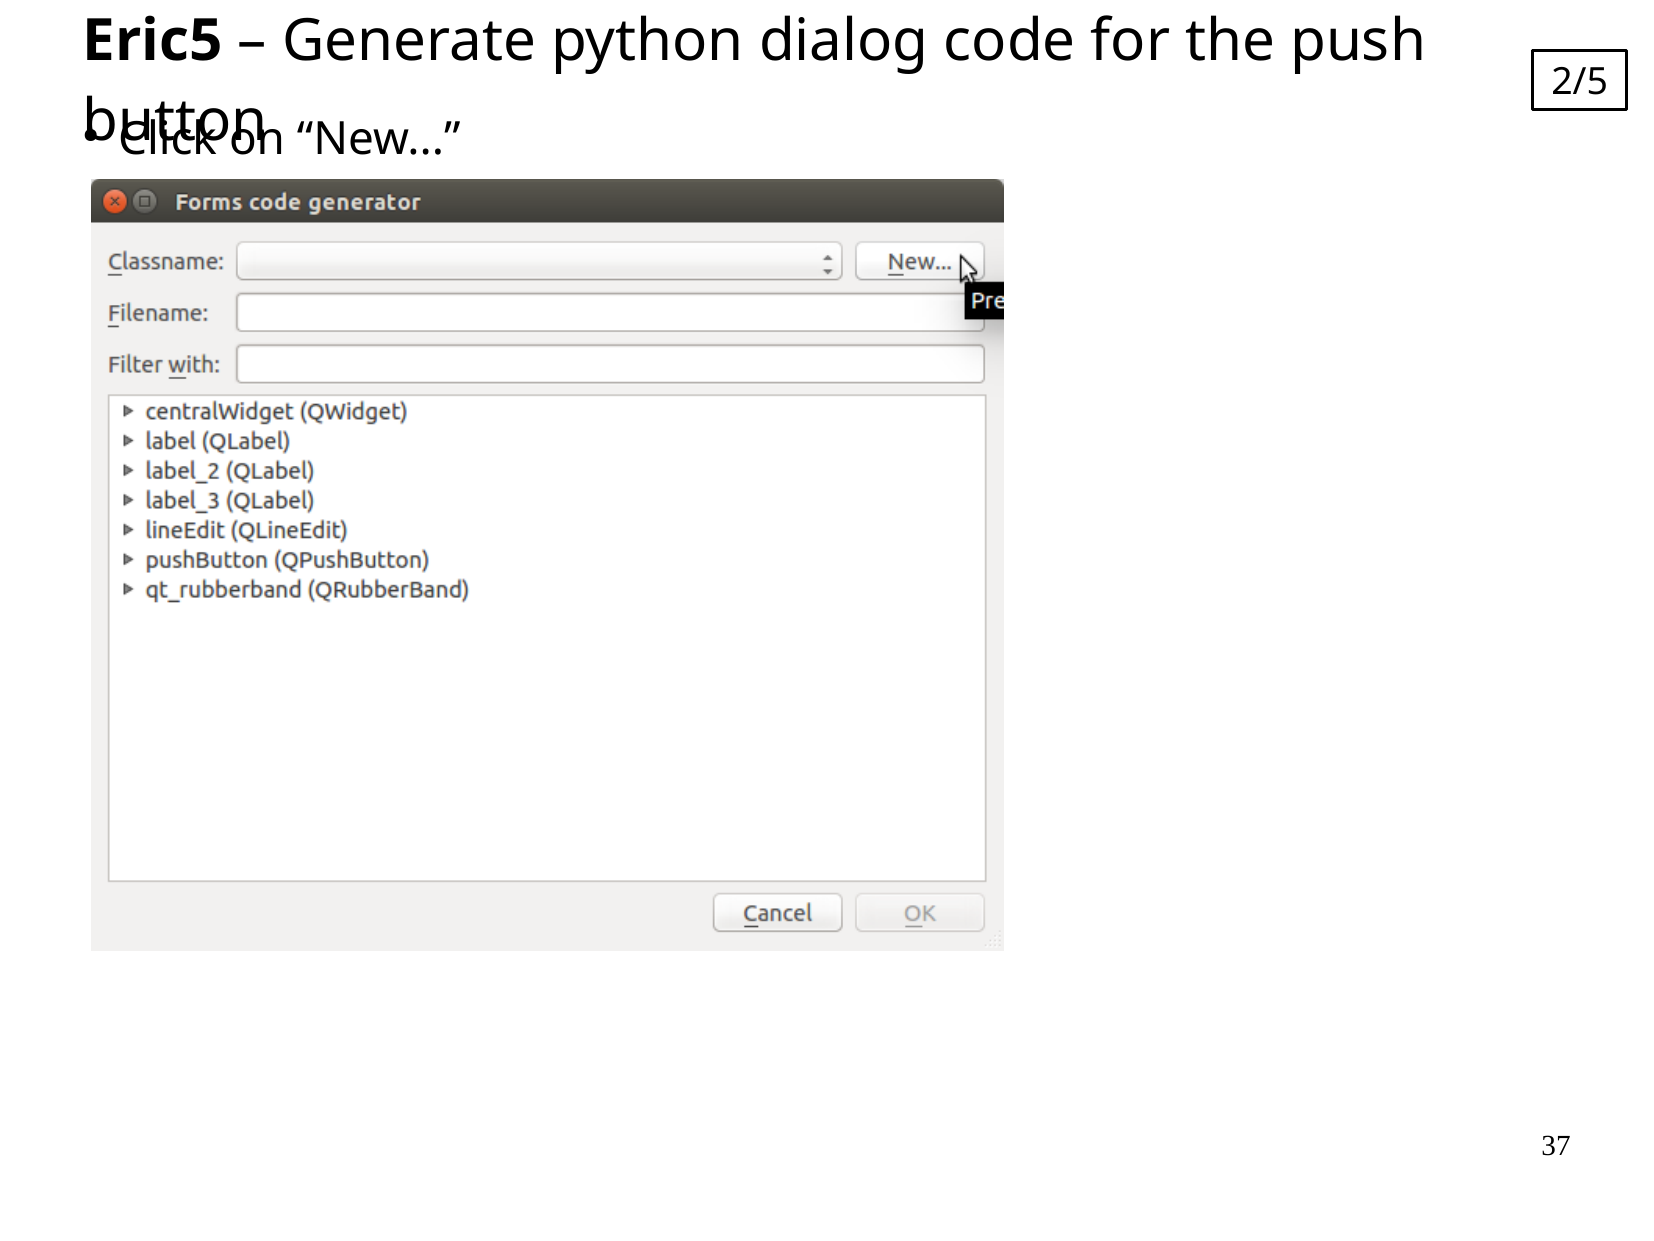

# Eric5 – Generate python dialog code for the push button
2/5
Click on “New...”
37